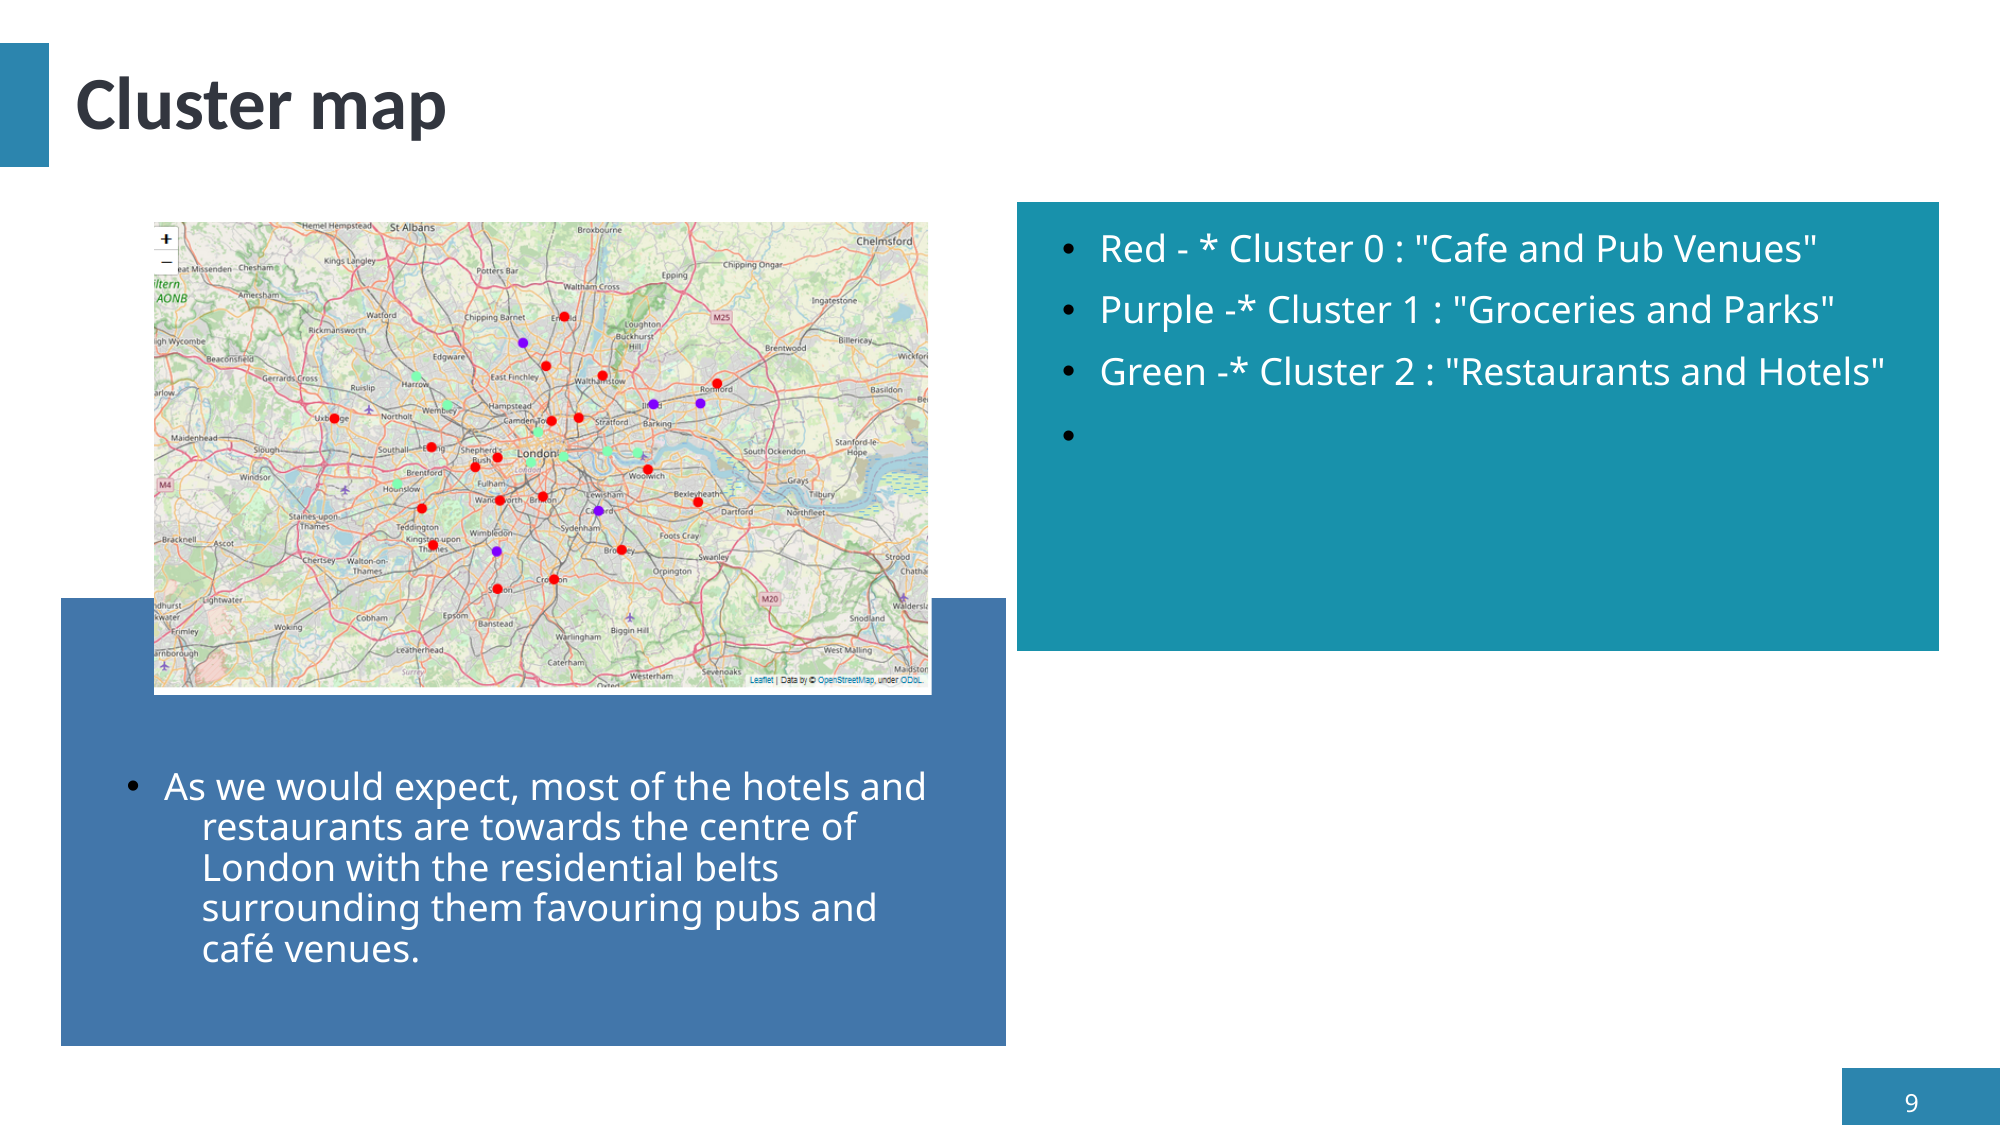

# Cluster map
Red - * Cluster 0 : "Cafe and Pub Venues"
Purple -* Cluster 1 : "Groceries and Parks"
Green -* Cluster 2 : "Restaurants and Hotels"
As we would expect, most of the hotels and restaurants are towards the centre of London with the residential belts surrounding them favouring pubs and café venues.